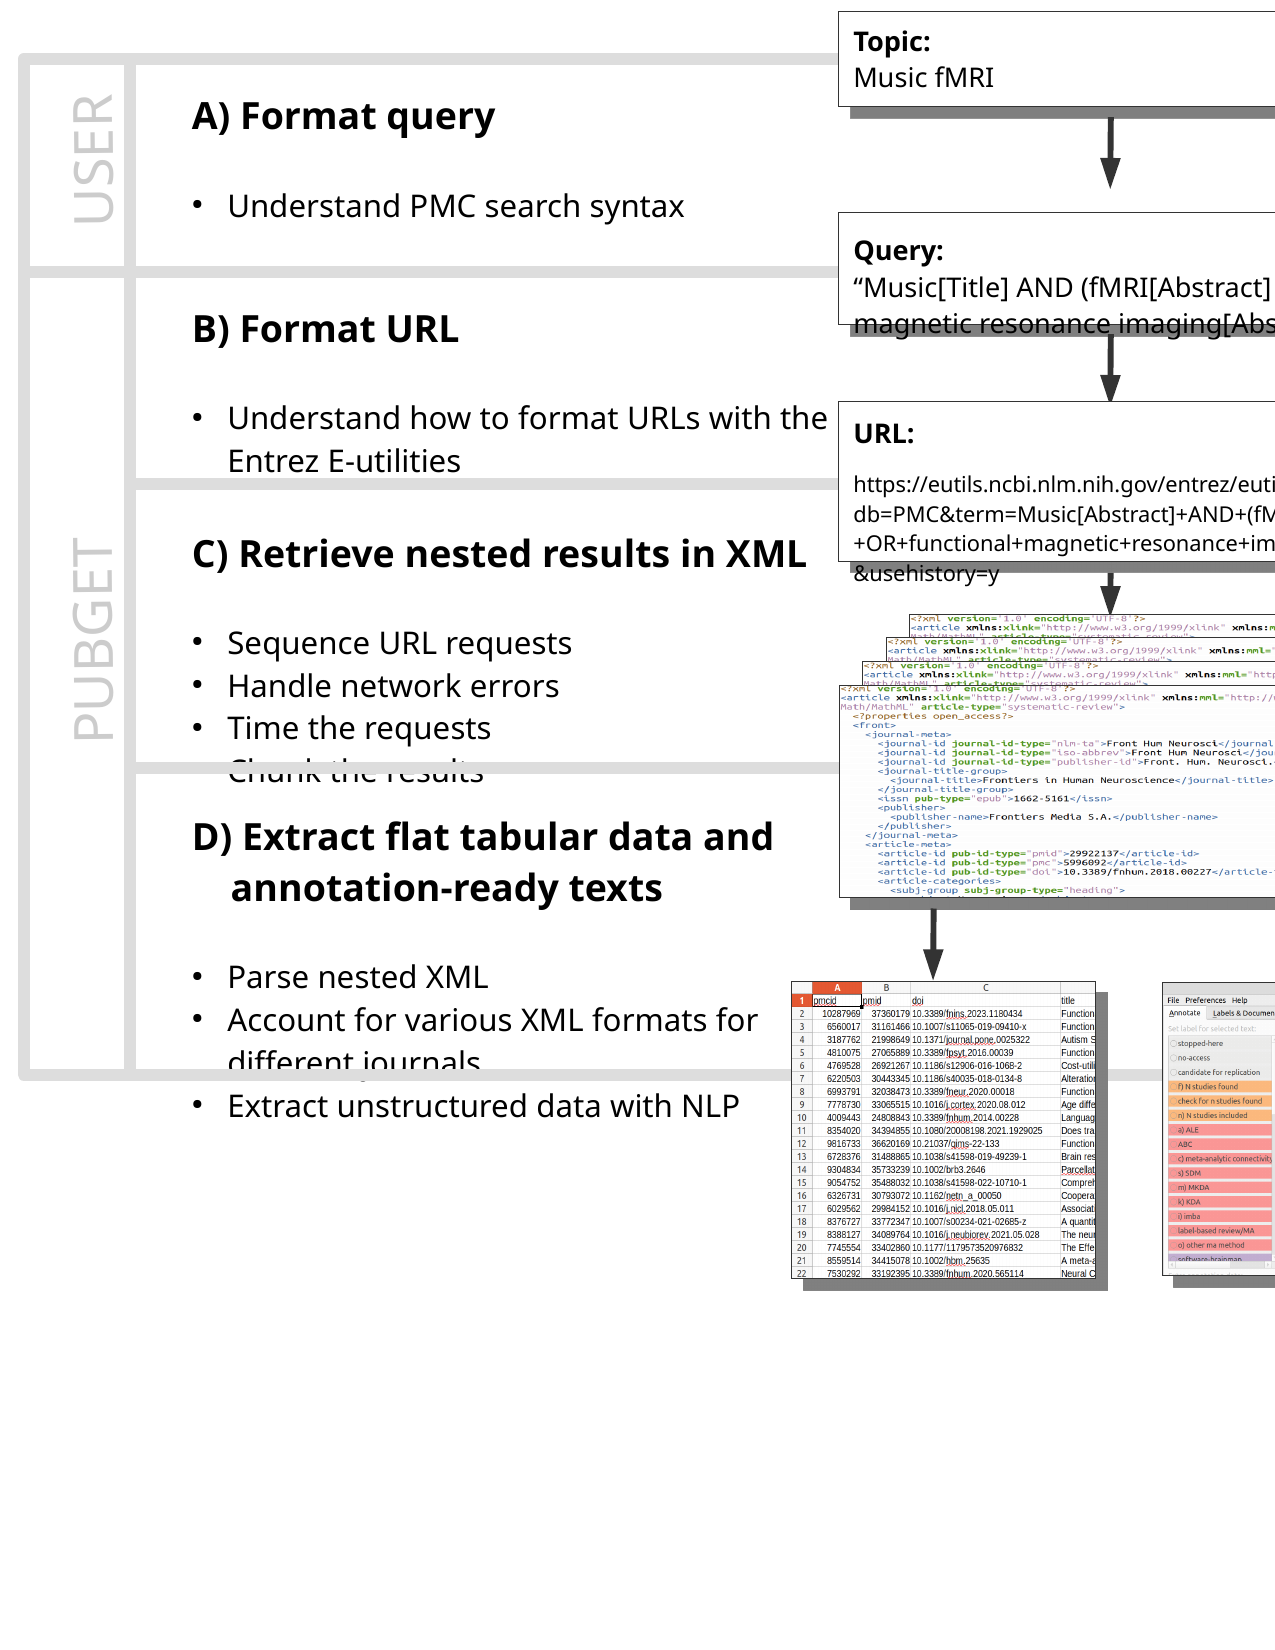

Topic:
Music fMRI
A) Format query
Understand PMC search syntax
USER
Query:
“Music[Title] AND (fMRI[Abstract] OR functional magnetic resonance imaging[Abstract])”
B) Format URL
Understand how to format URLs with the Entrez E-utilities
URL:
https://eutils.ncbi.nlm.nih.gov/entrez/eutils/esearch.fcgi?db=PMC&term=Music[Abstract]+AND+(fMRI[Abstract]+OR+functional+magnetic+resonance+imaging[Abstract])&usehistory=y
C) Retrieve nested results in XML
Sequence URL requests
Handle network errors
Time the requests
Chunk the results
PUBGET
D) Extract flat tabular data and
 annotation-ready texts
Parse nested XML
Account for various XML formats for different journals
Extract unstructured data with NLP